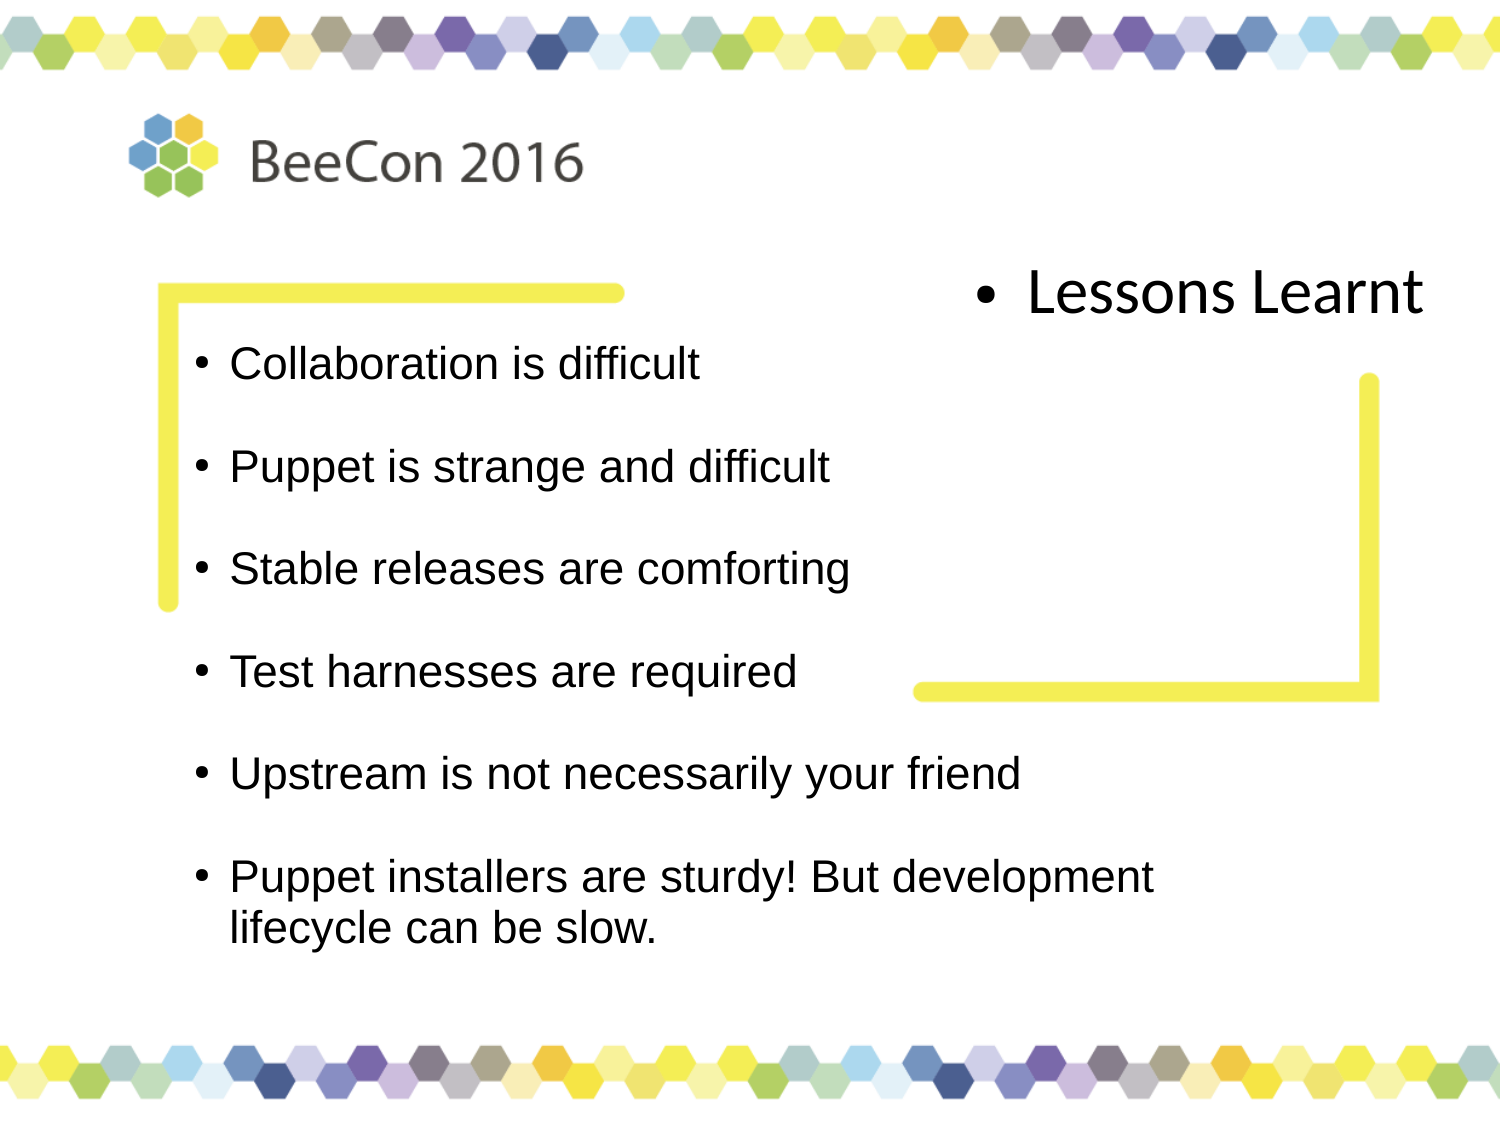

# Lessons Learnt
Collaboration is difficult
Puppet is strange and difficult
Stable releases are comforting
Test harnesses are required
Upstream is not necessarily your friend
Puppet installers are sturdy! But development lifecycle can be slow.